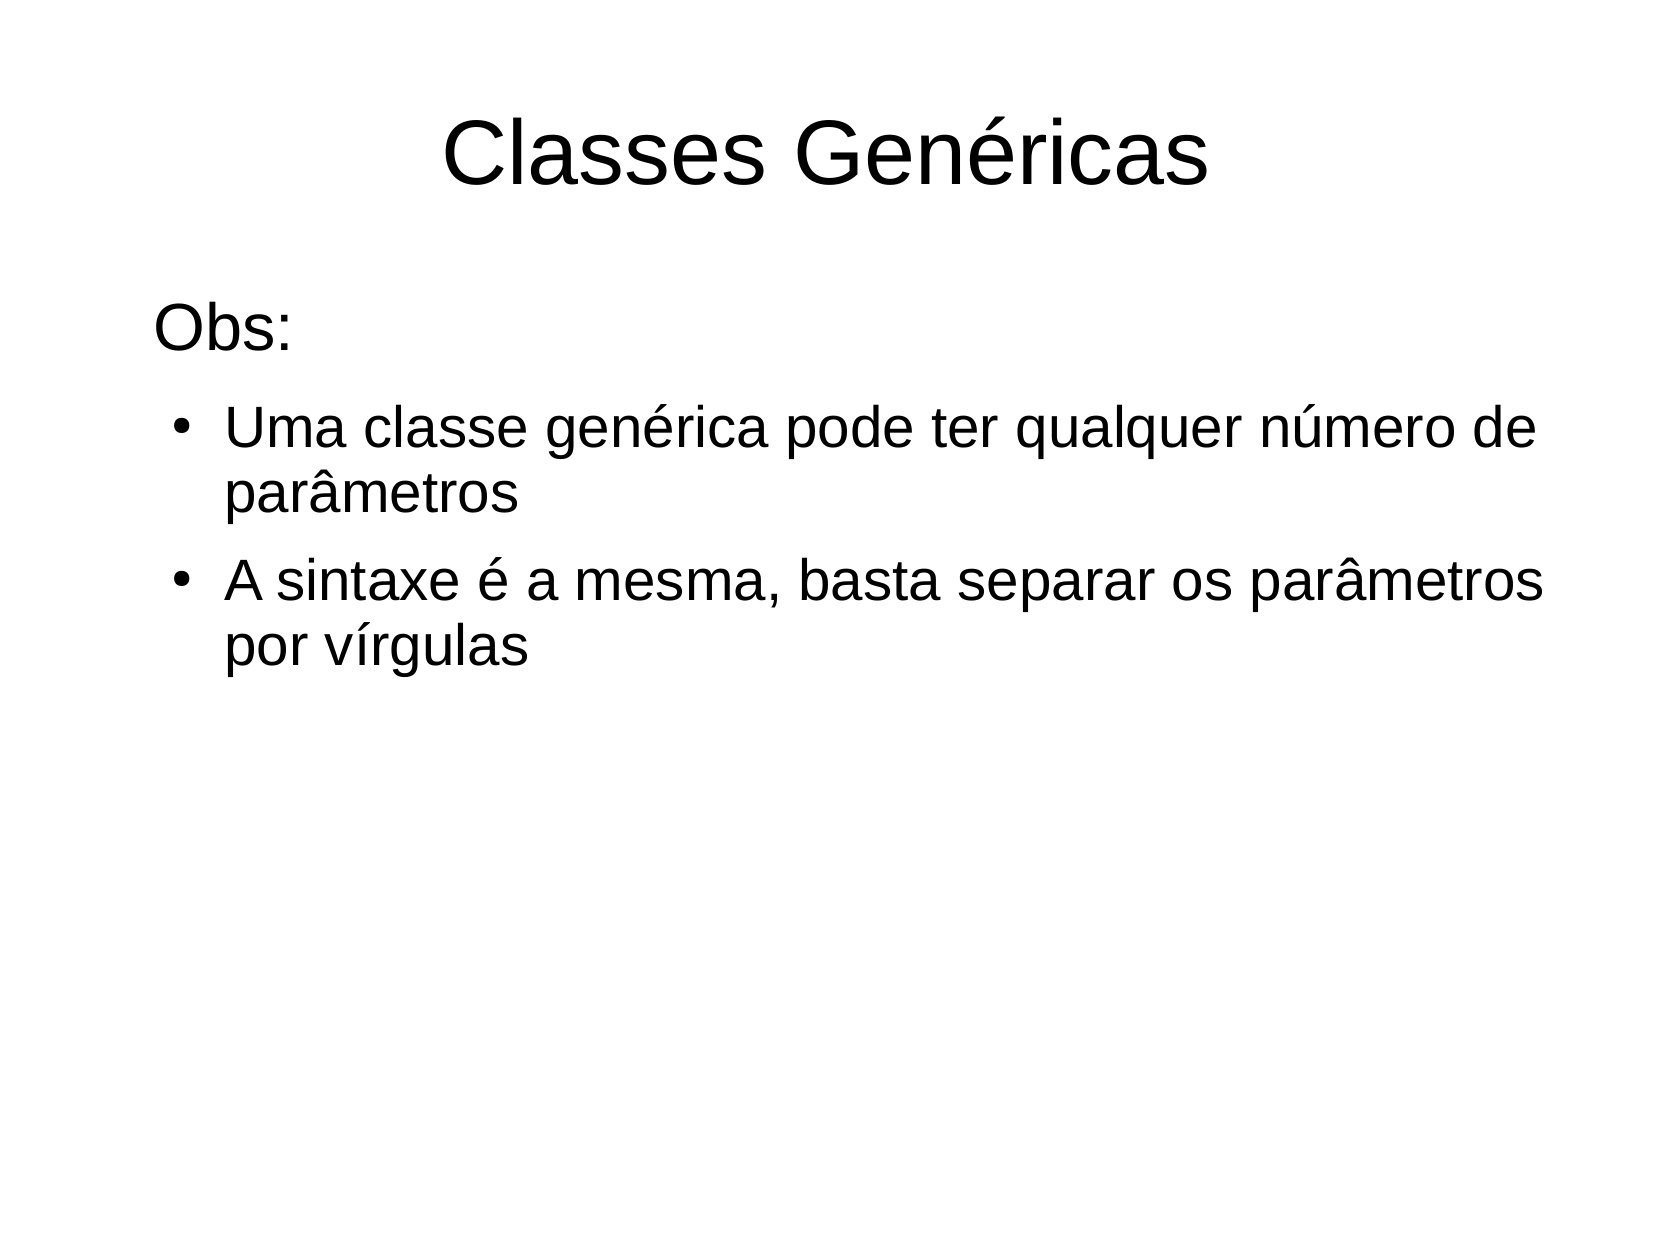

# Classes Genéricas
Obs:
Uma classe genérica pode ter qualquer número de parâmetros
A sintaxe é a mesma, basta separar os parâmetros por vírgulas